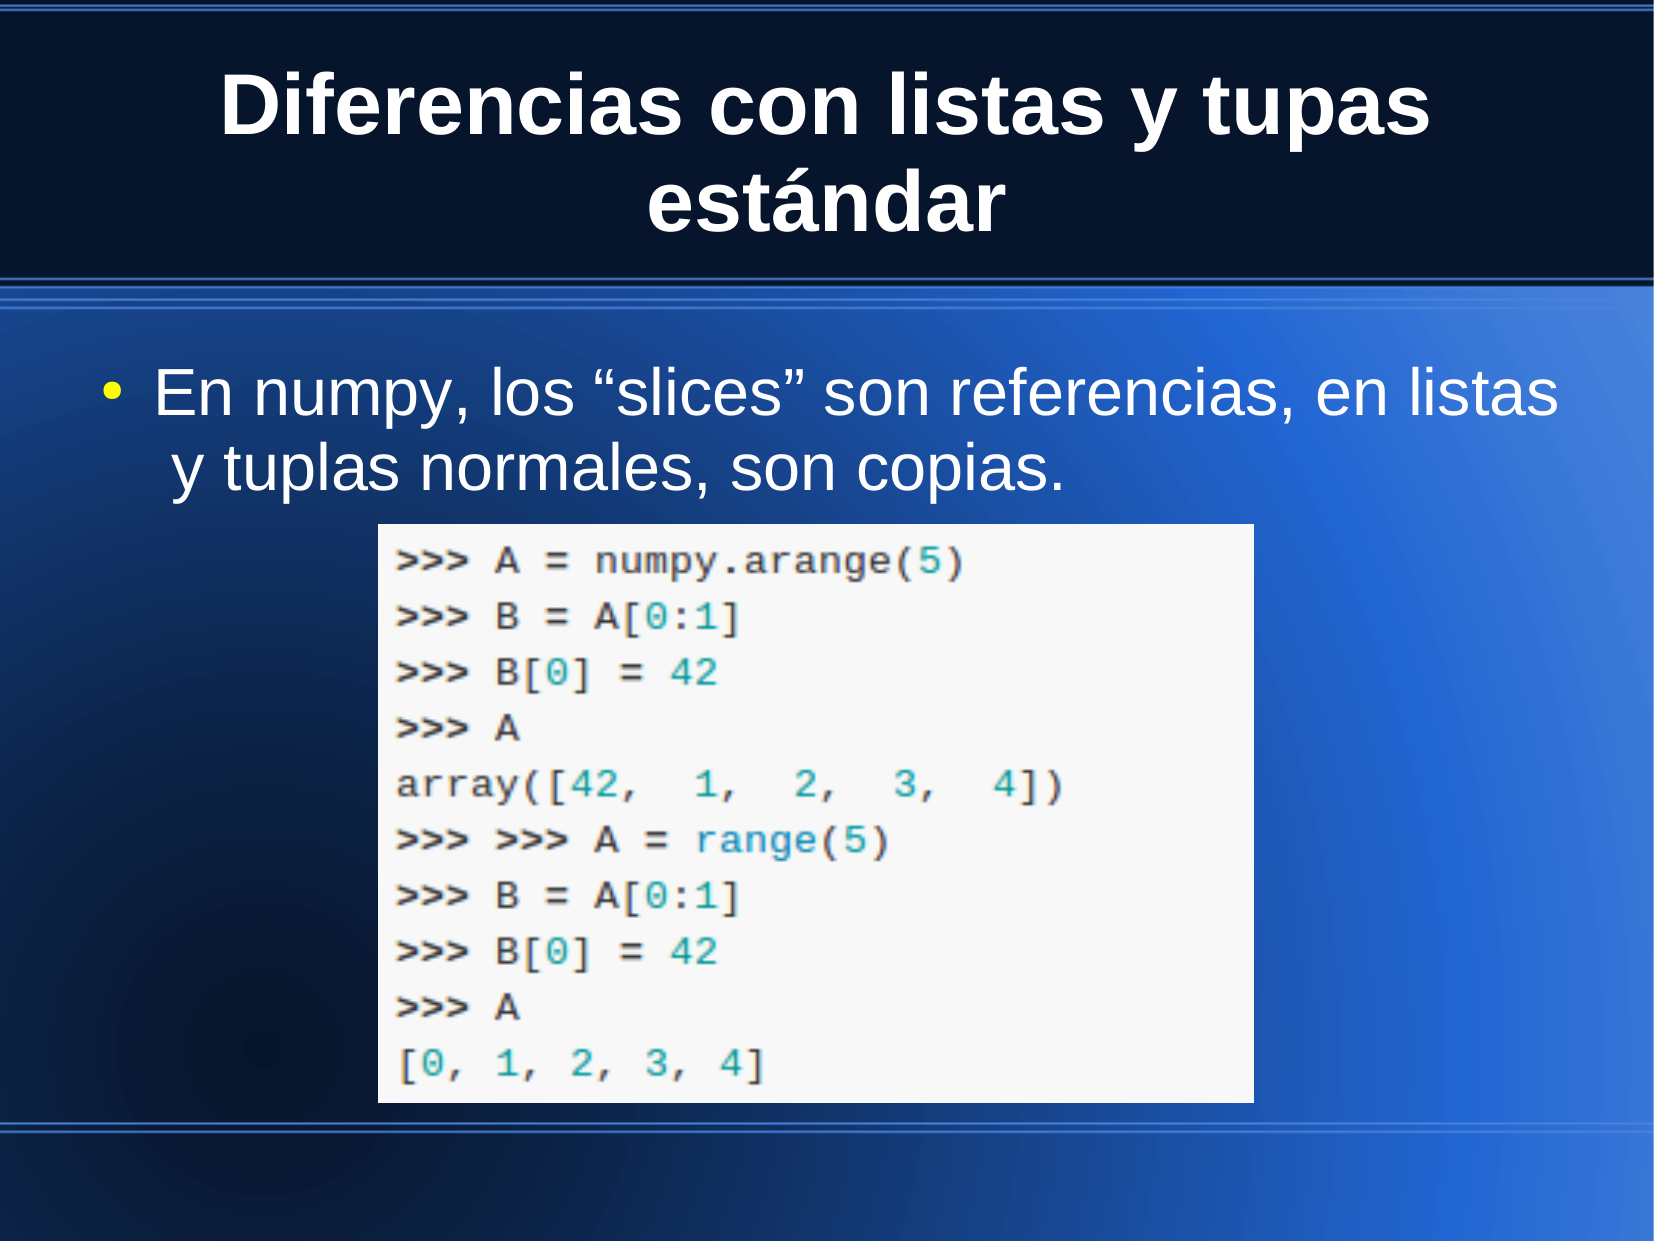

# Diferencias con listas y tupas estándar
En numpy, los “slices” son referencias, en listas y tuplas normales, son copias.